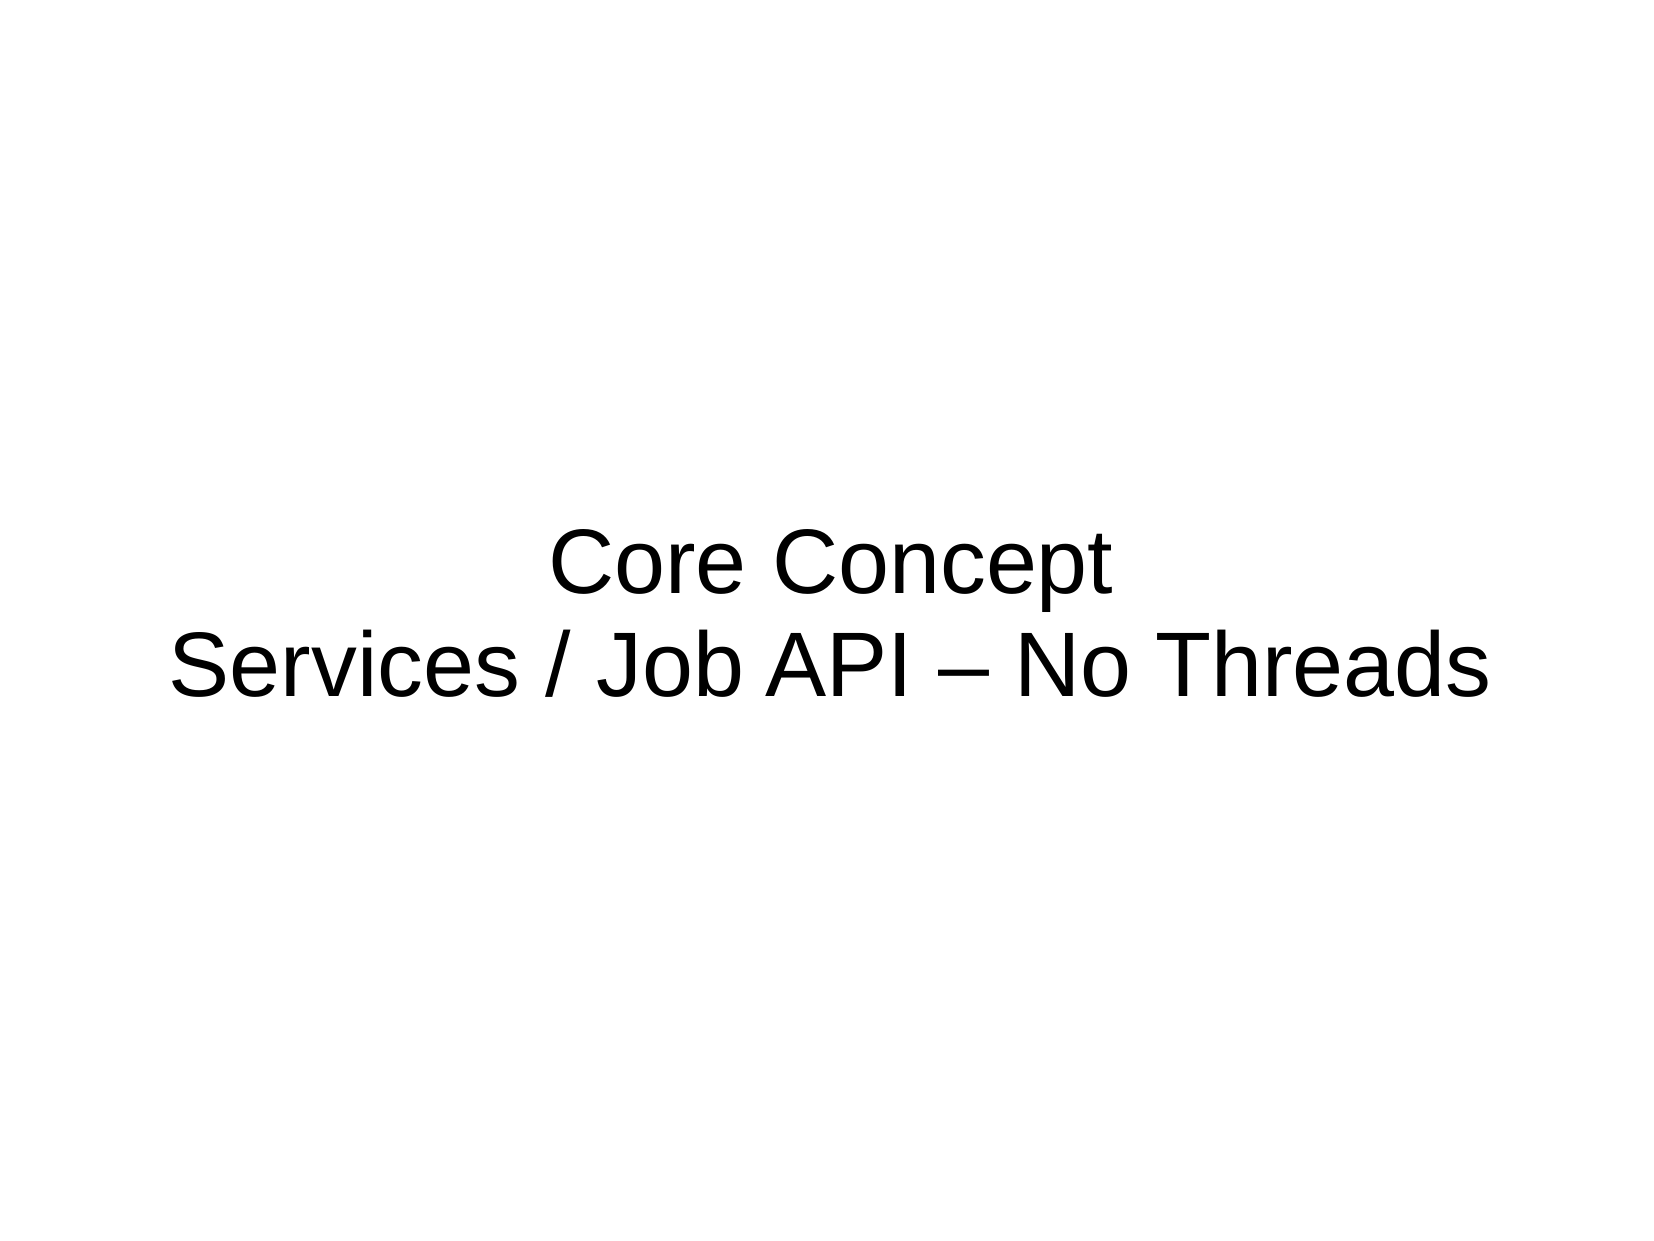

# Core Concept Services / Job API – No Threads